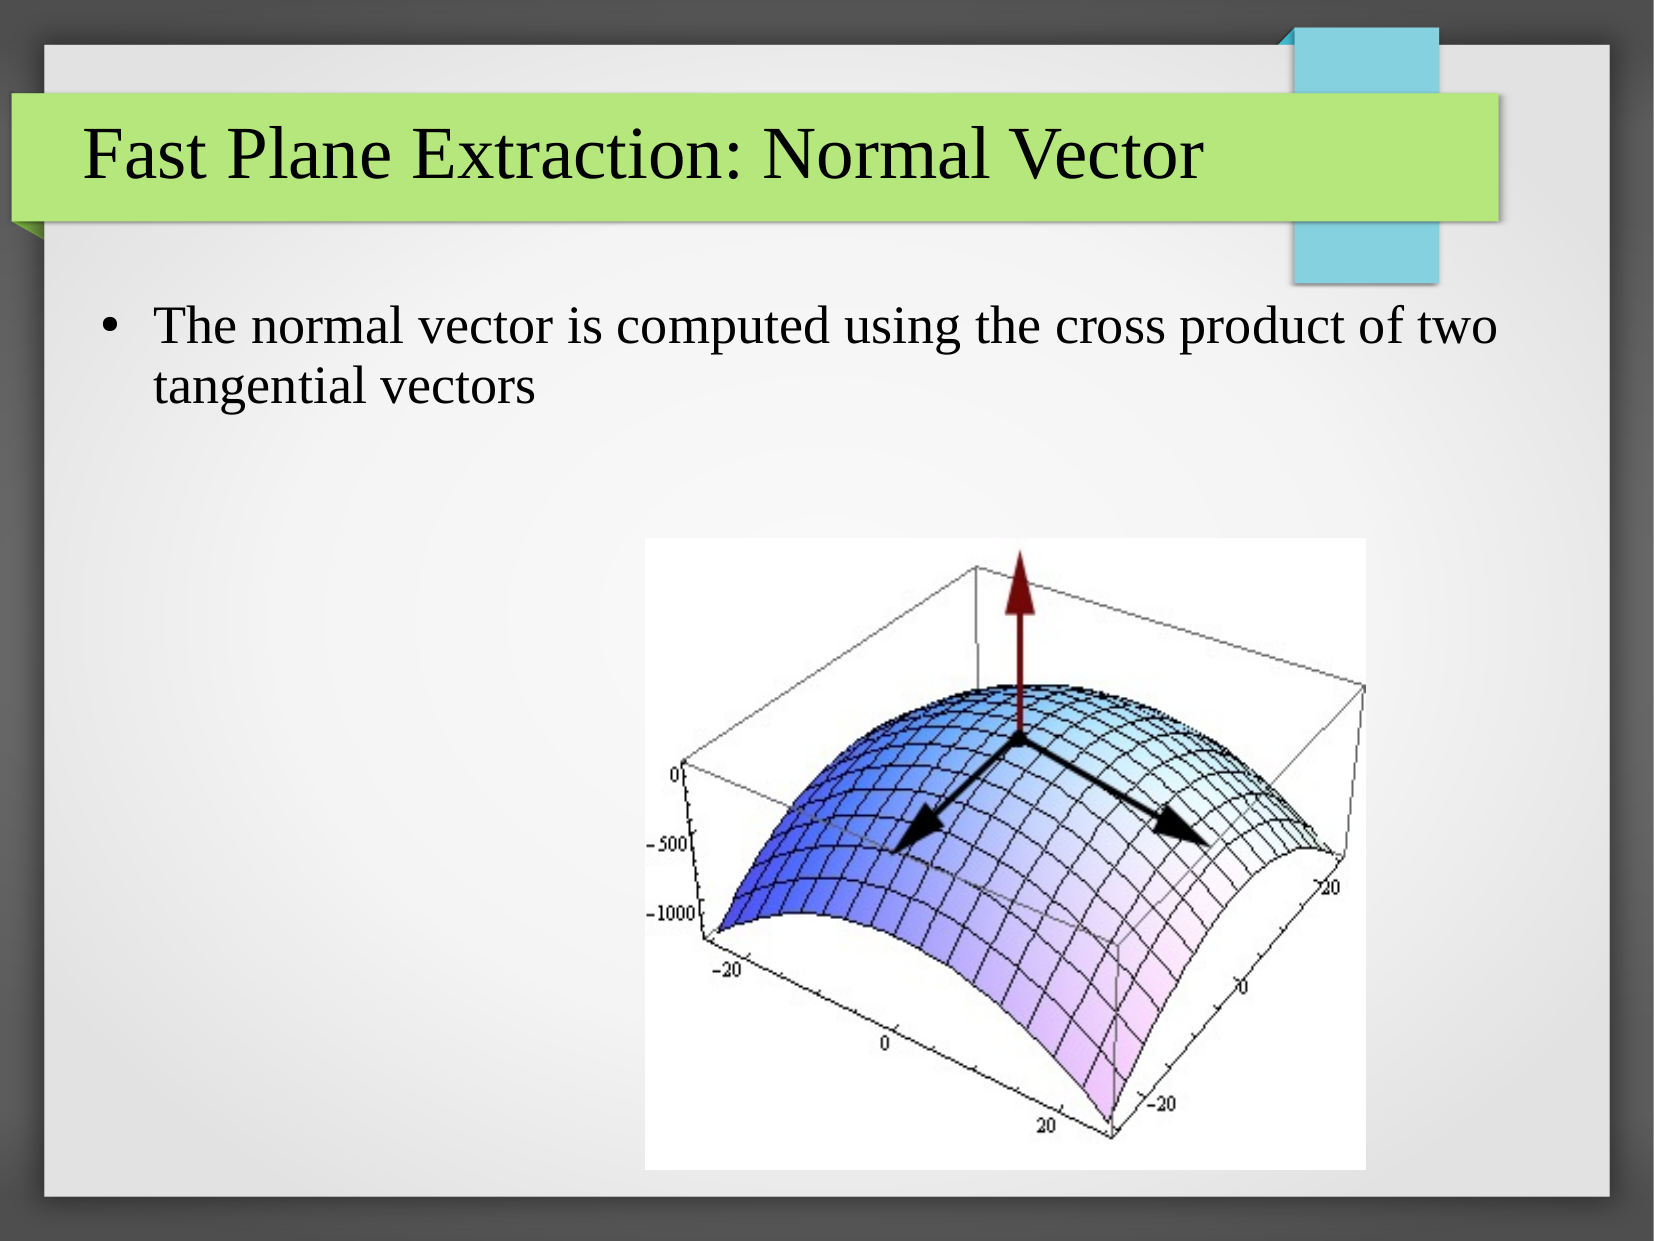

# Fast Plane Extraction: Normal Vector
The normal vector is computed using the cross product of two tangential vectors